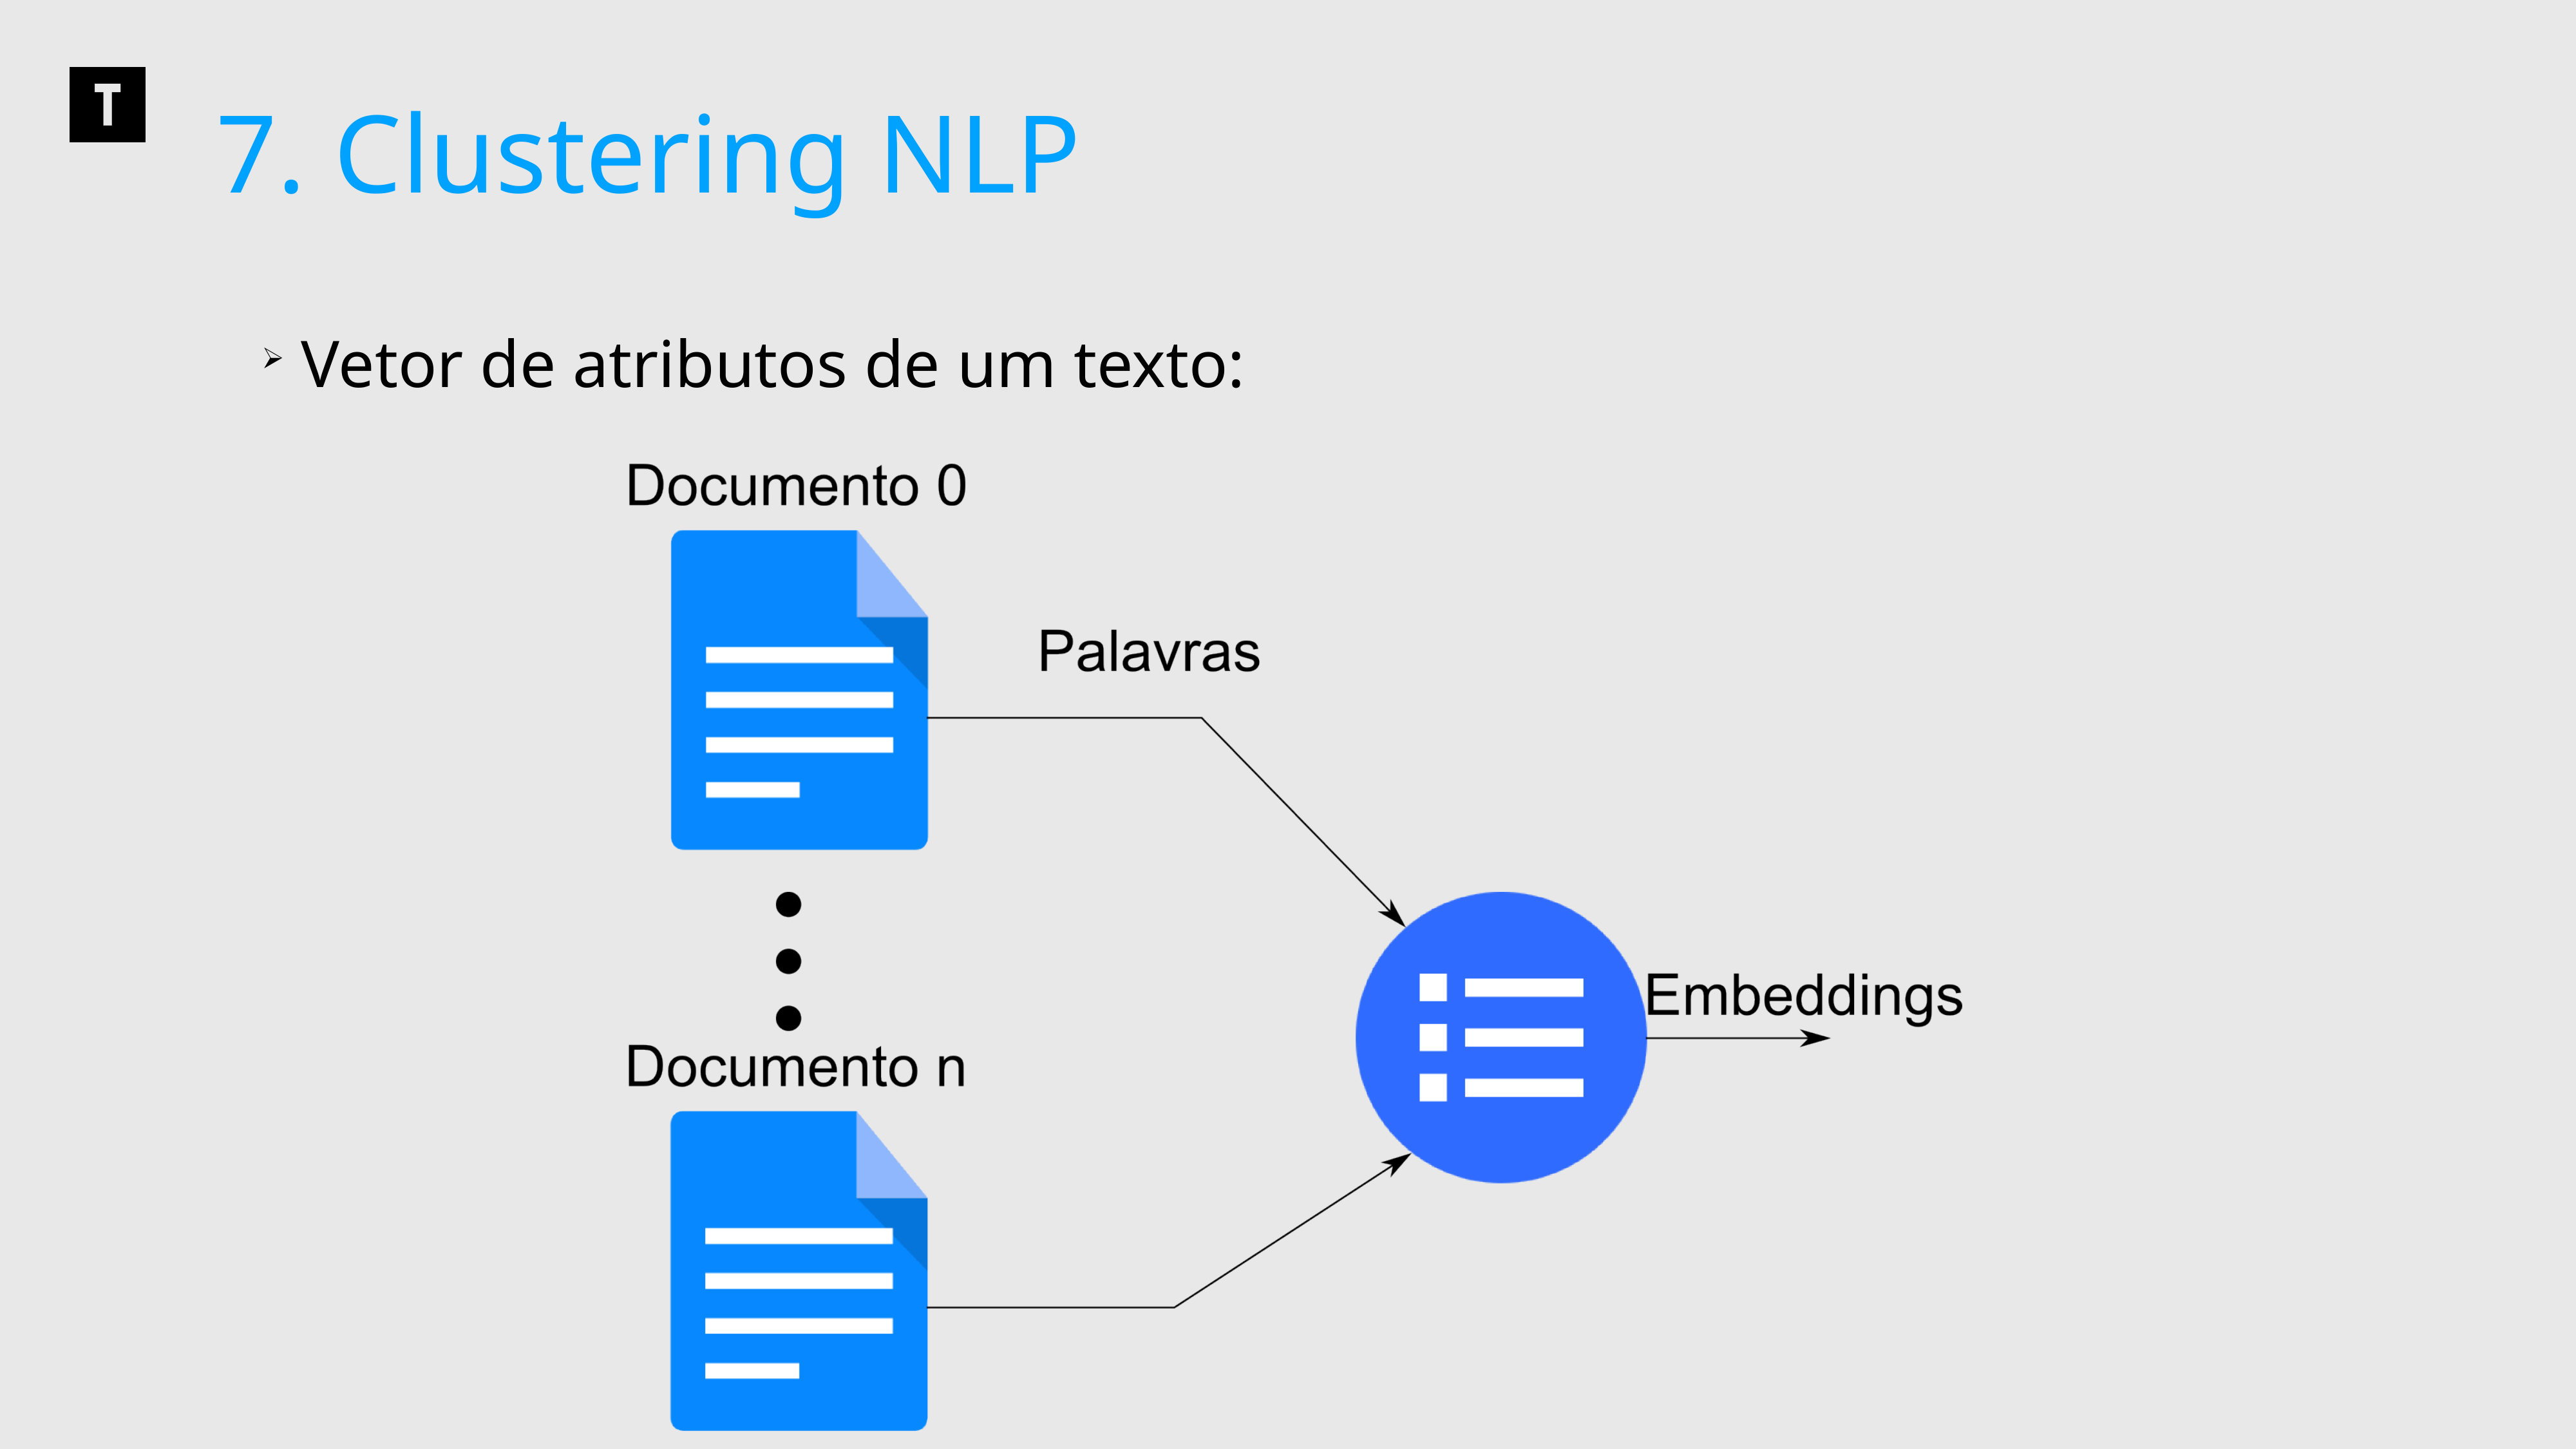

7. Clustering NLP
 Vetor de atributos de um texto: